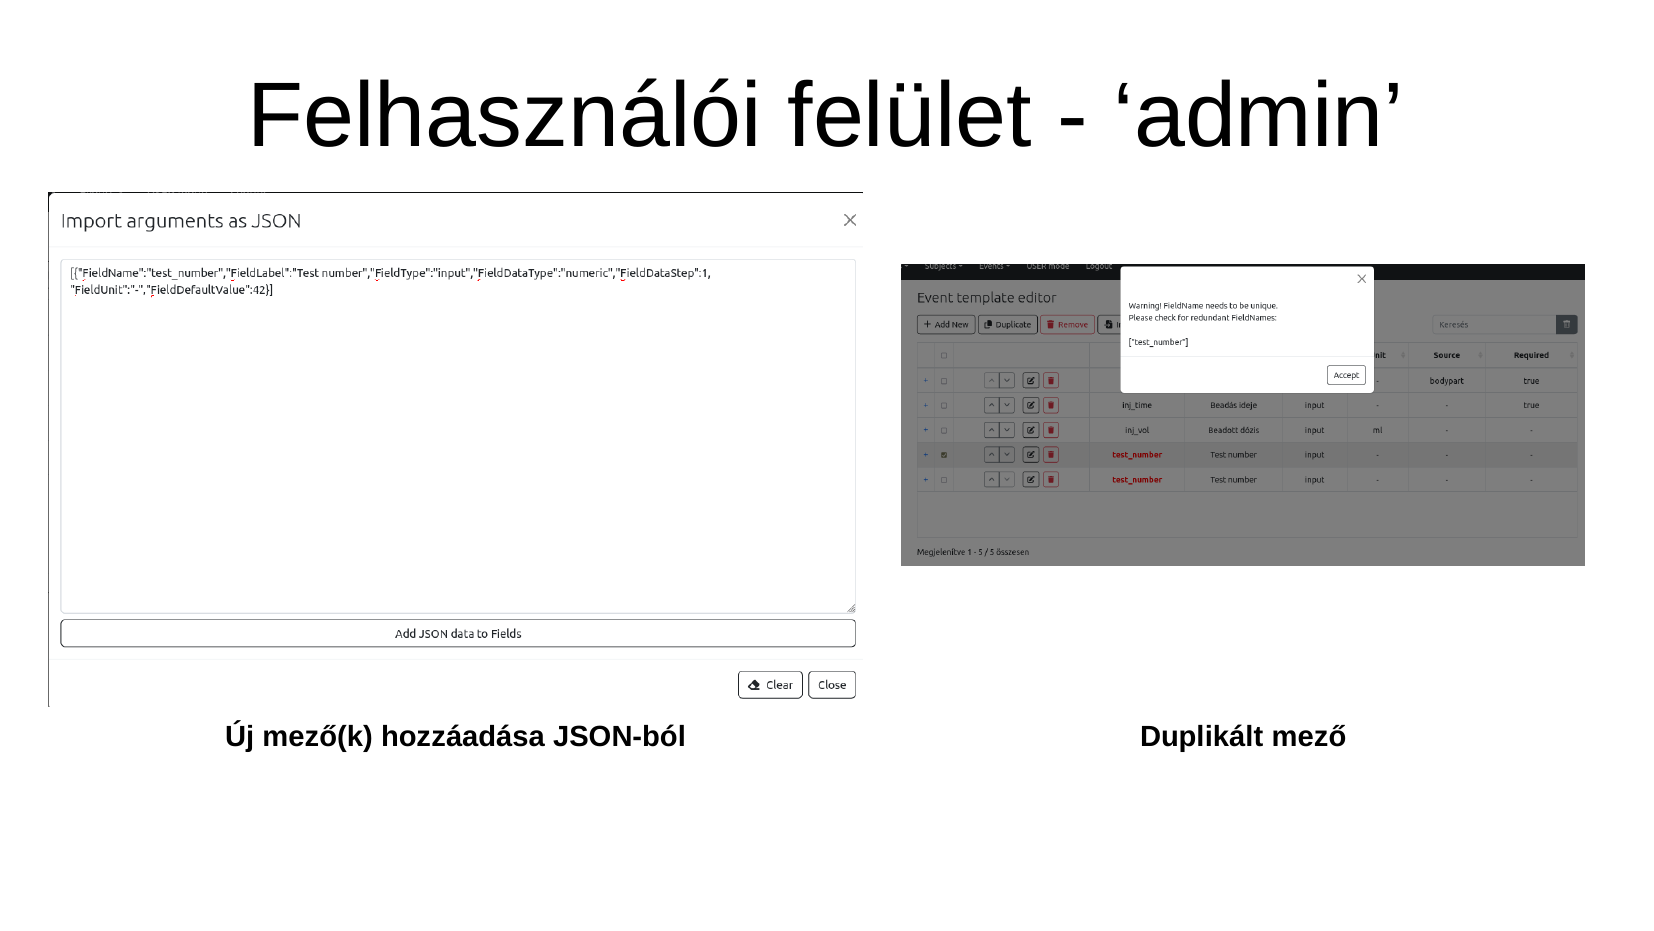

# Felhasználói felület - ‘admin’
Új mező(k) hozzáadása JSON-ból
Duplikált mező